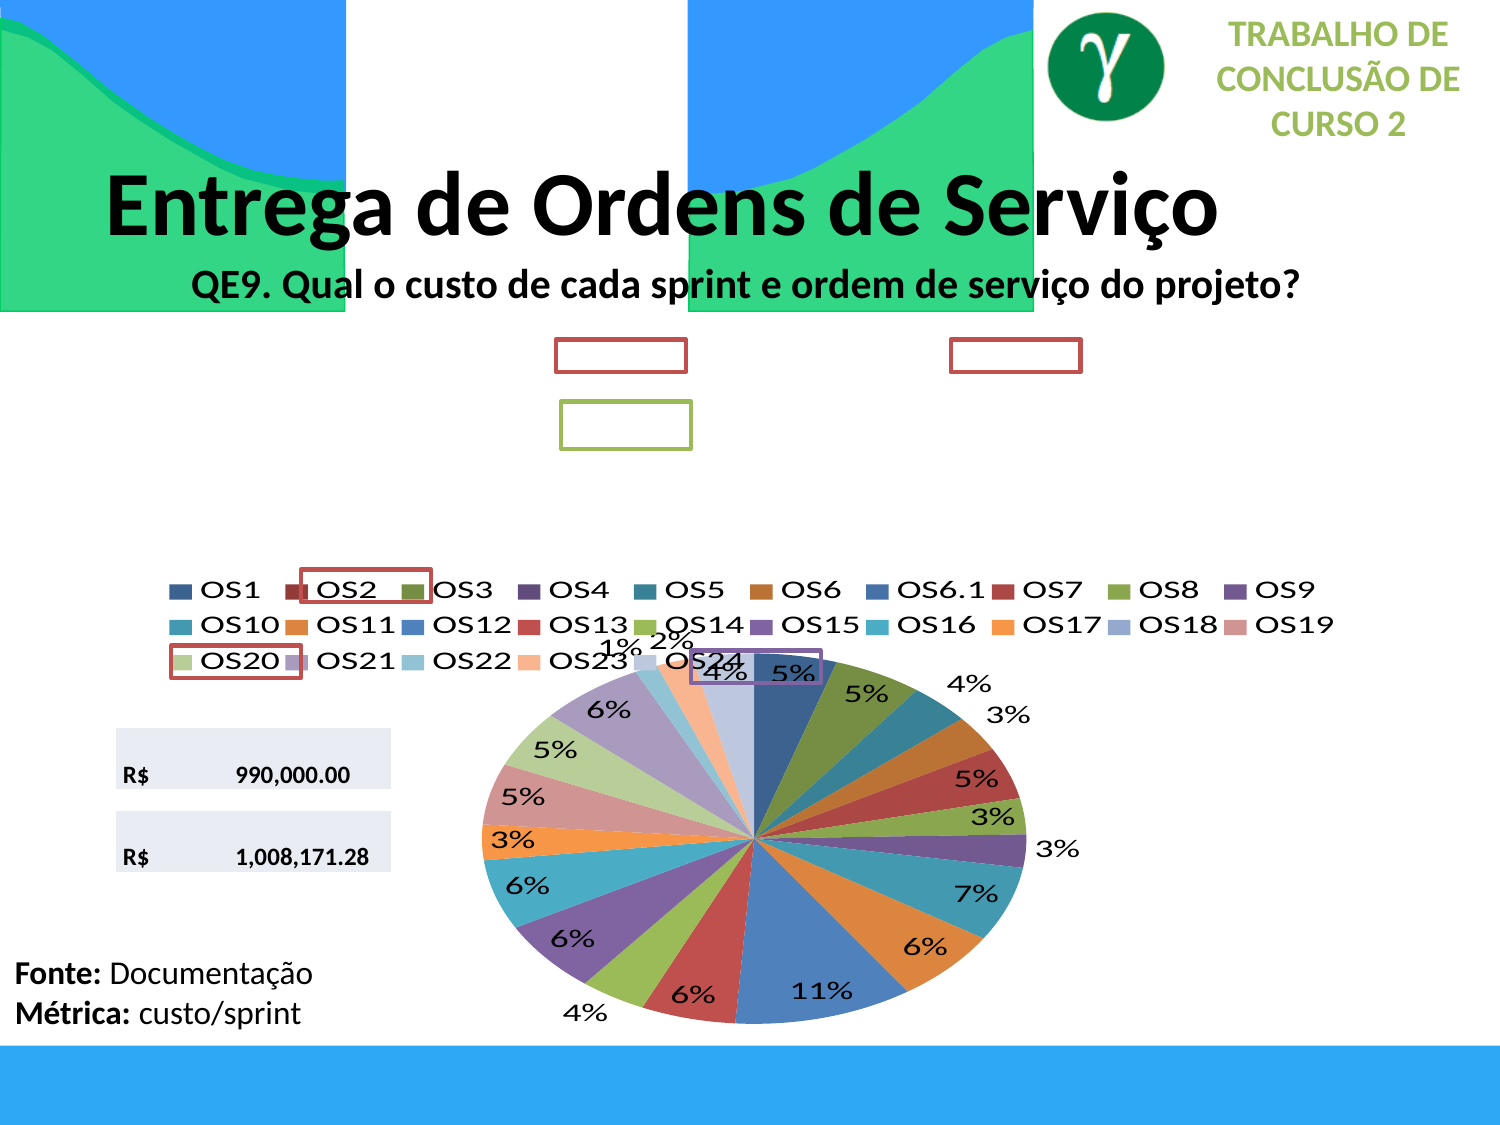

TRABALHO DE CONCLUSÃO DE CURSO 2
Entrega de Ordens de Serviço
QE9. Qual o custo de cada sprint e ordem de serviço do projeto?
### Chart
| Category | |
|---|---|
| OS1 | 49500.0 |
| OS2 | 0.0 |
| OS3 | 53316.25 |
| OS4 | 0.0 |
| OS5 | 36382.5 |
| OS6 | 31927.5 |
| OS6.1 | 0.0 |
| OS7 | 45478.13 |
| OS8 | 31741.88 |
| OS9 | 29143.13 |
| OS10 | 65896.88 |
| OS11 | 64597.5 |
| OS12 | 107291.25 |
| OS13 | 56801.25 |
| OS14 | 39909.38 |
| OS15 | 63669.38 |
| OS16 | 61627.5 |
| OS17 | 31185.0 |
| OS18 | 0.0 |
| OS19 | 53831.25 |
| OS20 | 50490.0 |
| OS21 | 63112.5 |
| OS22 | 13612.5 |
| OS23 | 22027.5 |
| OS24 | 36630.0 |
| R$ 990,000.00 |
| --- |
| R$ 1,008,171.28 |
| --- |
Fonte: Documentação
Métrica: custo/sprint